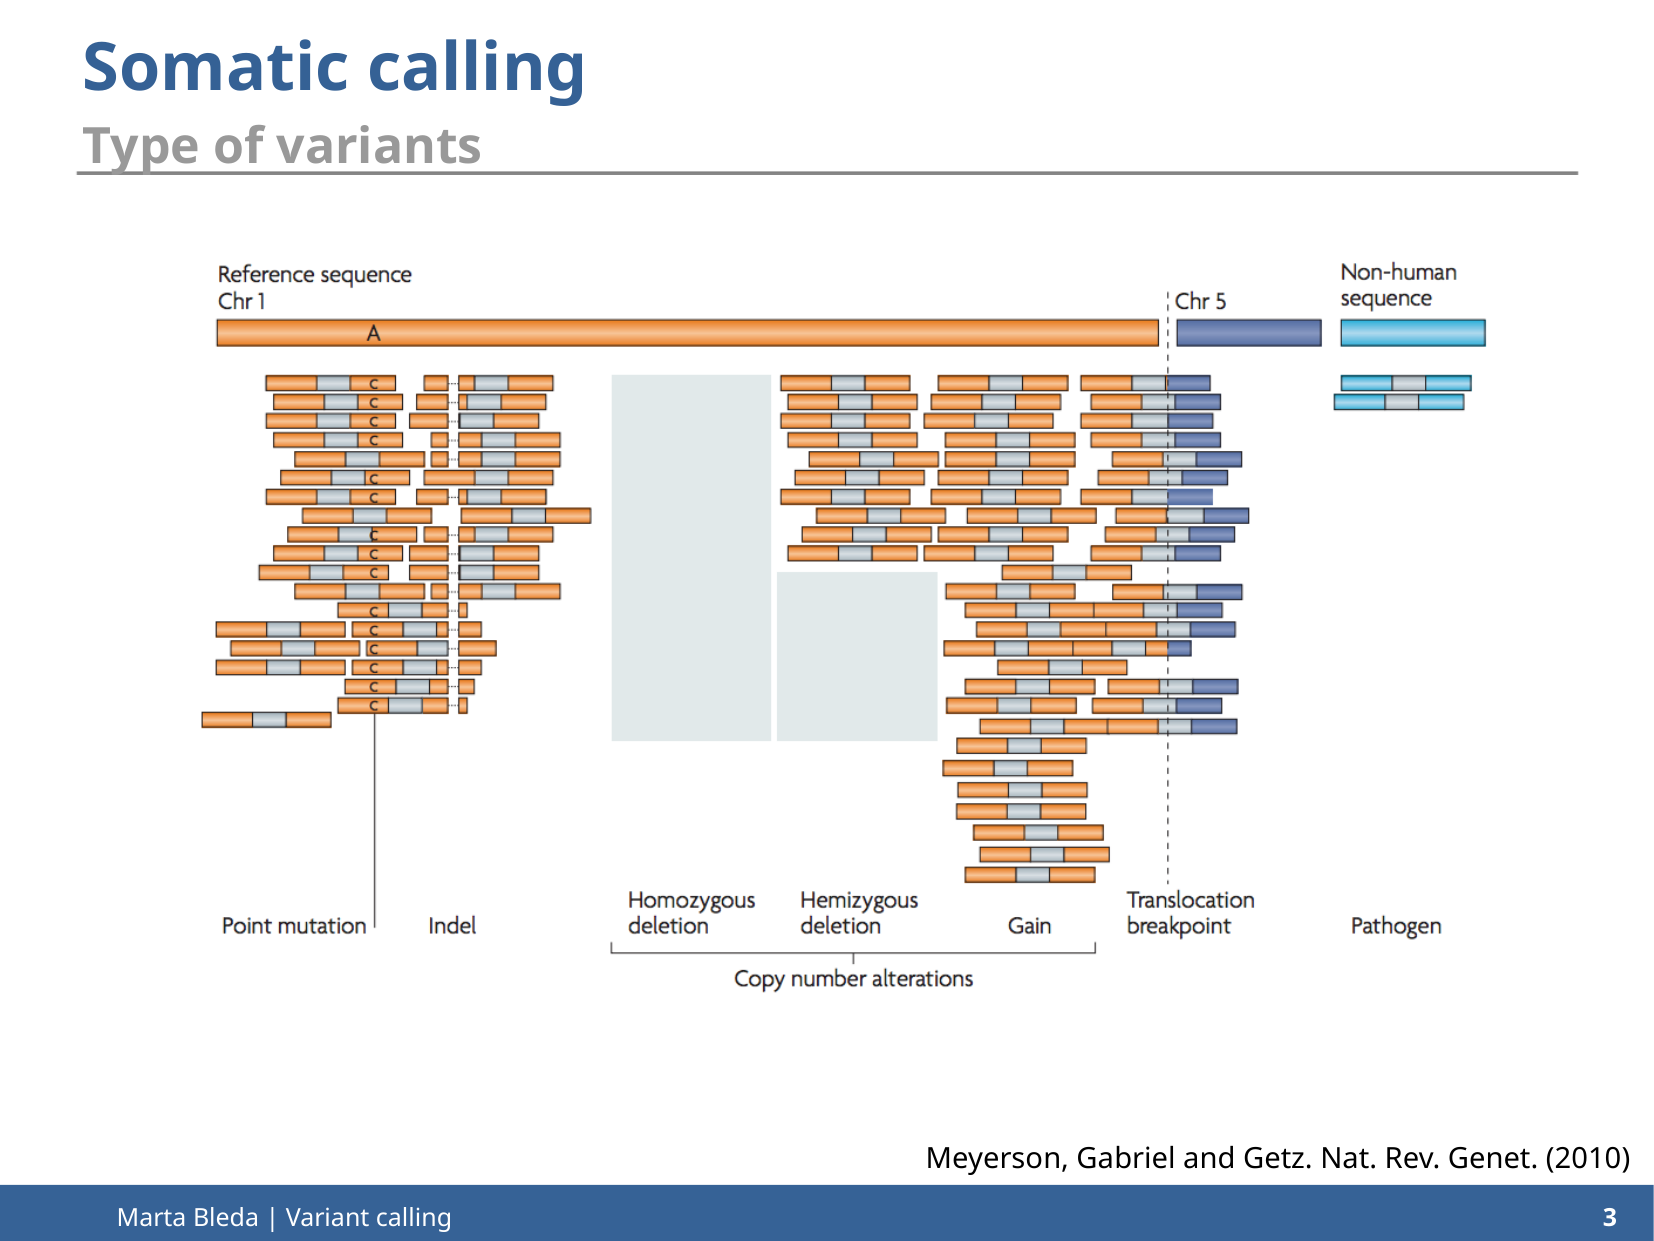

# Somatic calling Type of variants
Meyerson, Gabriel and Getz. Nat. Rev. Genet. (2010)
Marta Bleda | Variant calling
3